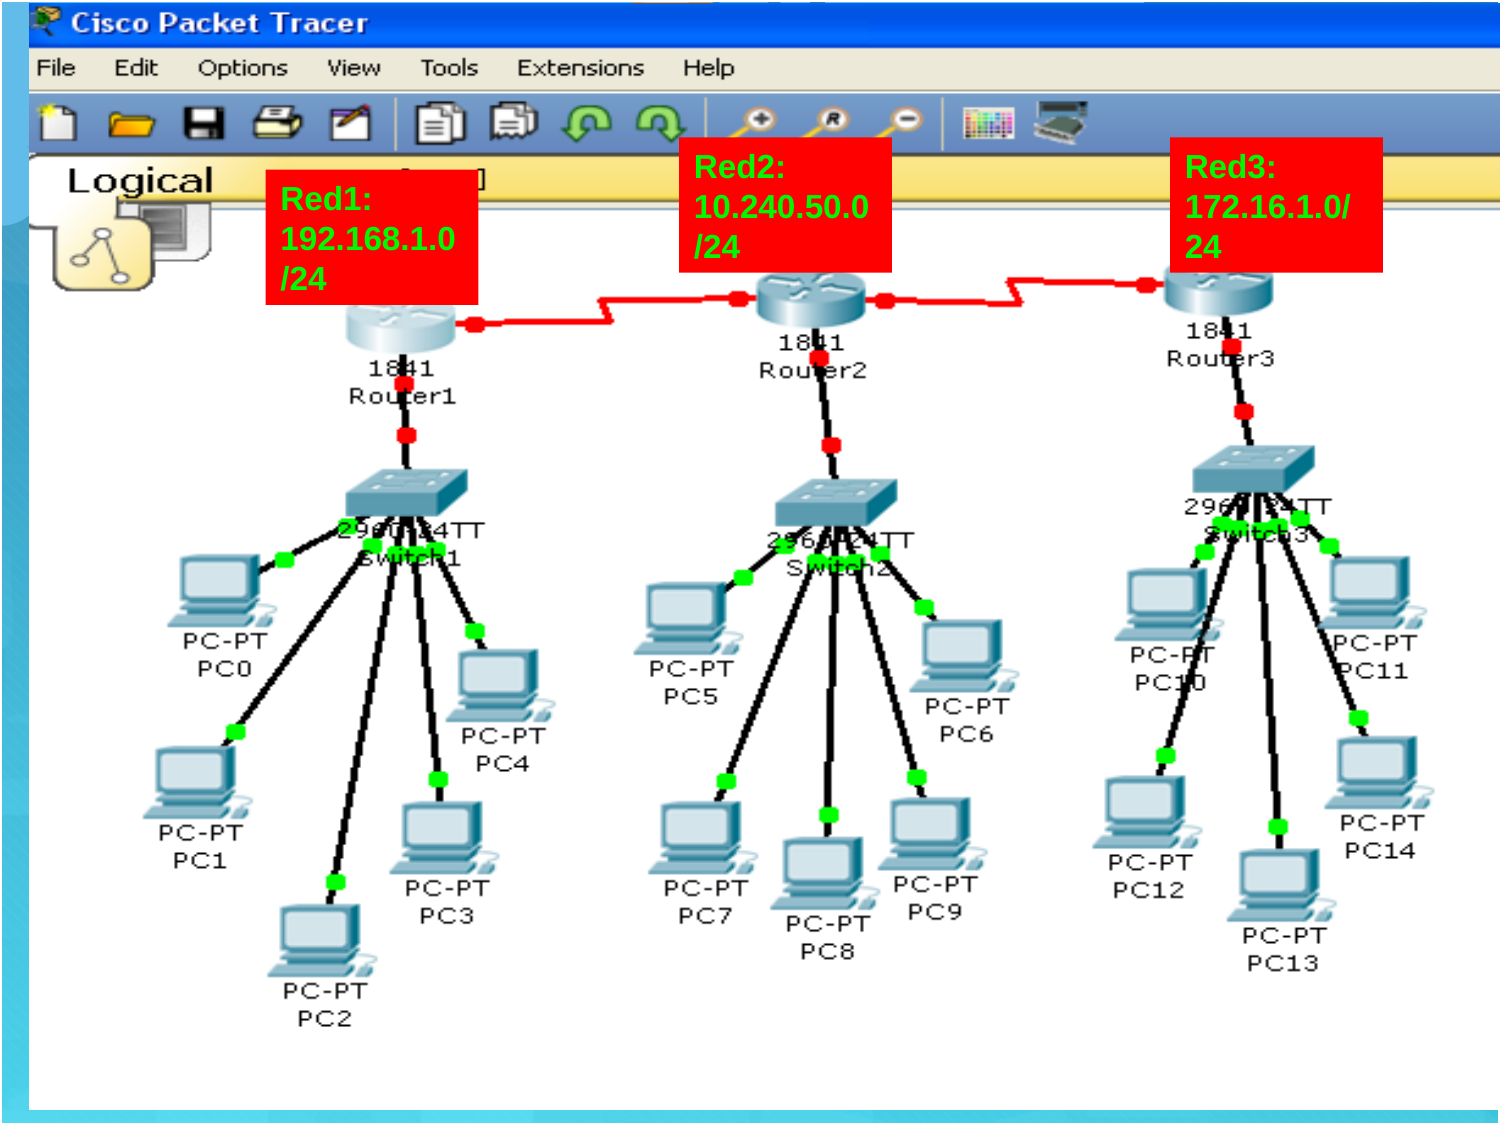

Red2: 10.240.50.0/24
Red3: 172.16.1.0/24
Red1: 192.168.1.0/24
#